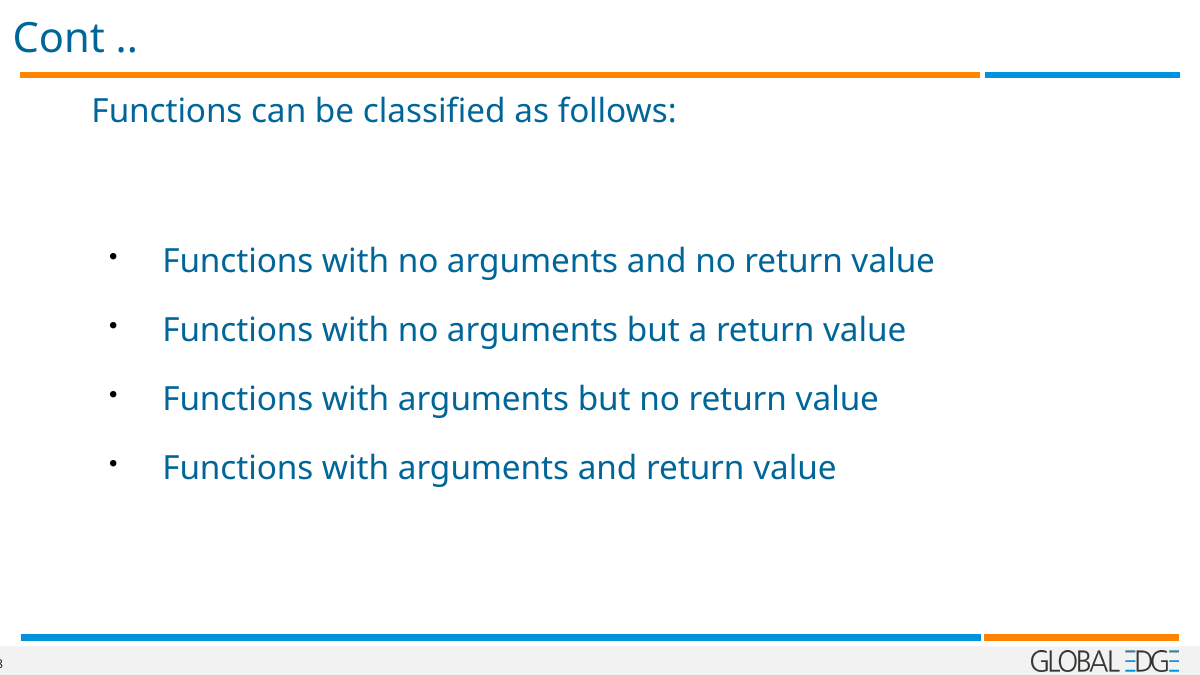

# Cont ..
Functions can be classified as follows:
Functions with no arguments and no return value
Functions with no arguments but a return value
Functions with arguments but no return value
Functions with arguments and return value